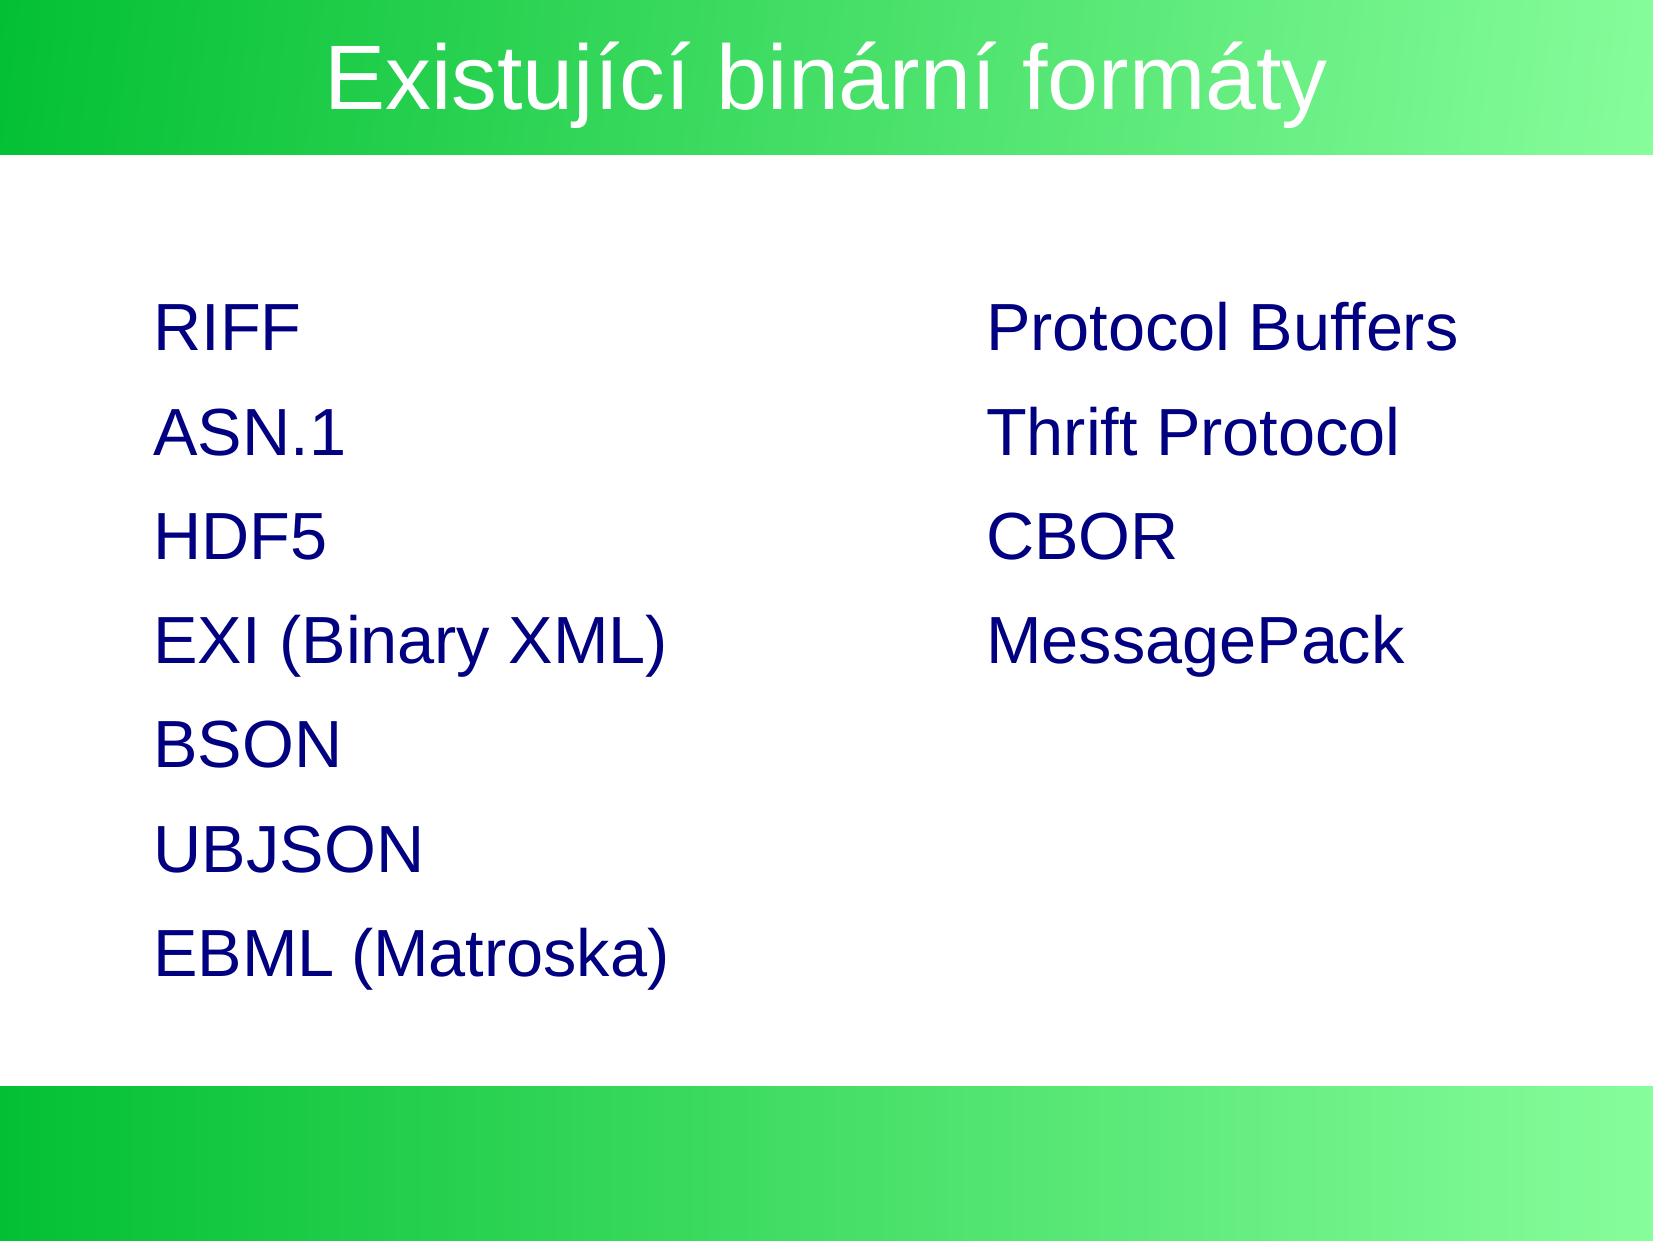

# Existující binární formáty
RIFF
ASN.1
HDF5
EXI (Binary XML)
BSON
UBJSON
EBML (Matroska)
Protocol Buffers
Thrift Protocol
CBOR
MessagePack